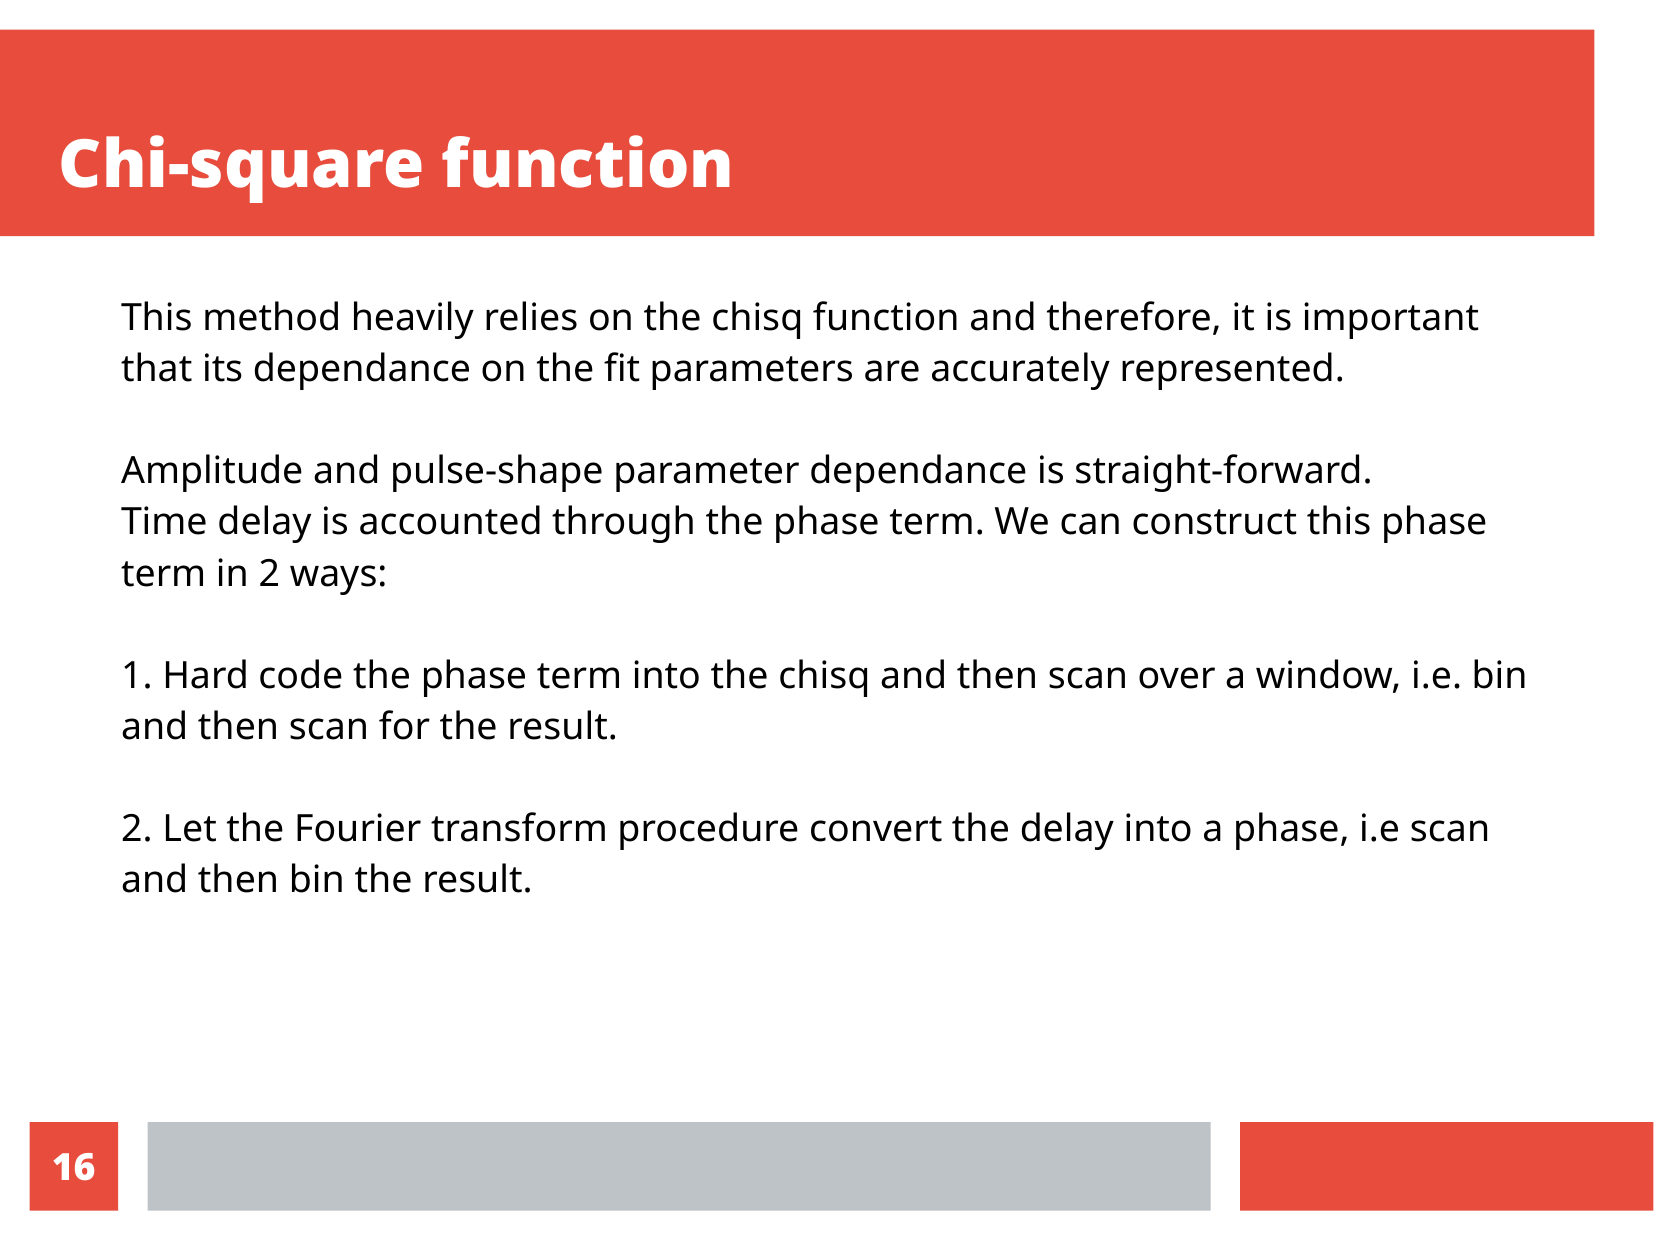

# Chi-square function
This method heavily relies on the chisq function and therefore, it is important that its dependance on the fit parameters are accurately represented.
Amplitude and pulse-shape parameter dependance is straight-forward.
Time delay is accounted through the phase term. We can construct this phase term in 2 ways:
1. Hard code the phase term into the chisq and then scan over a window, i.e. bin and then scan for the result.
2. Let the Fourier transform procedure convert the delay into a phase, i.e scan and then bin the result.
16